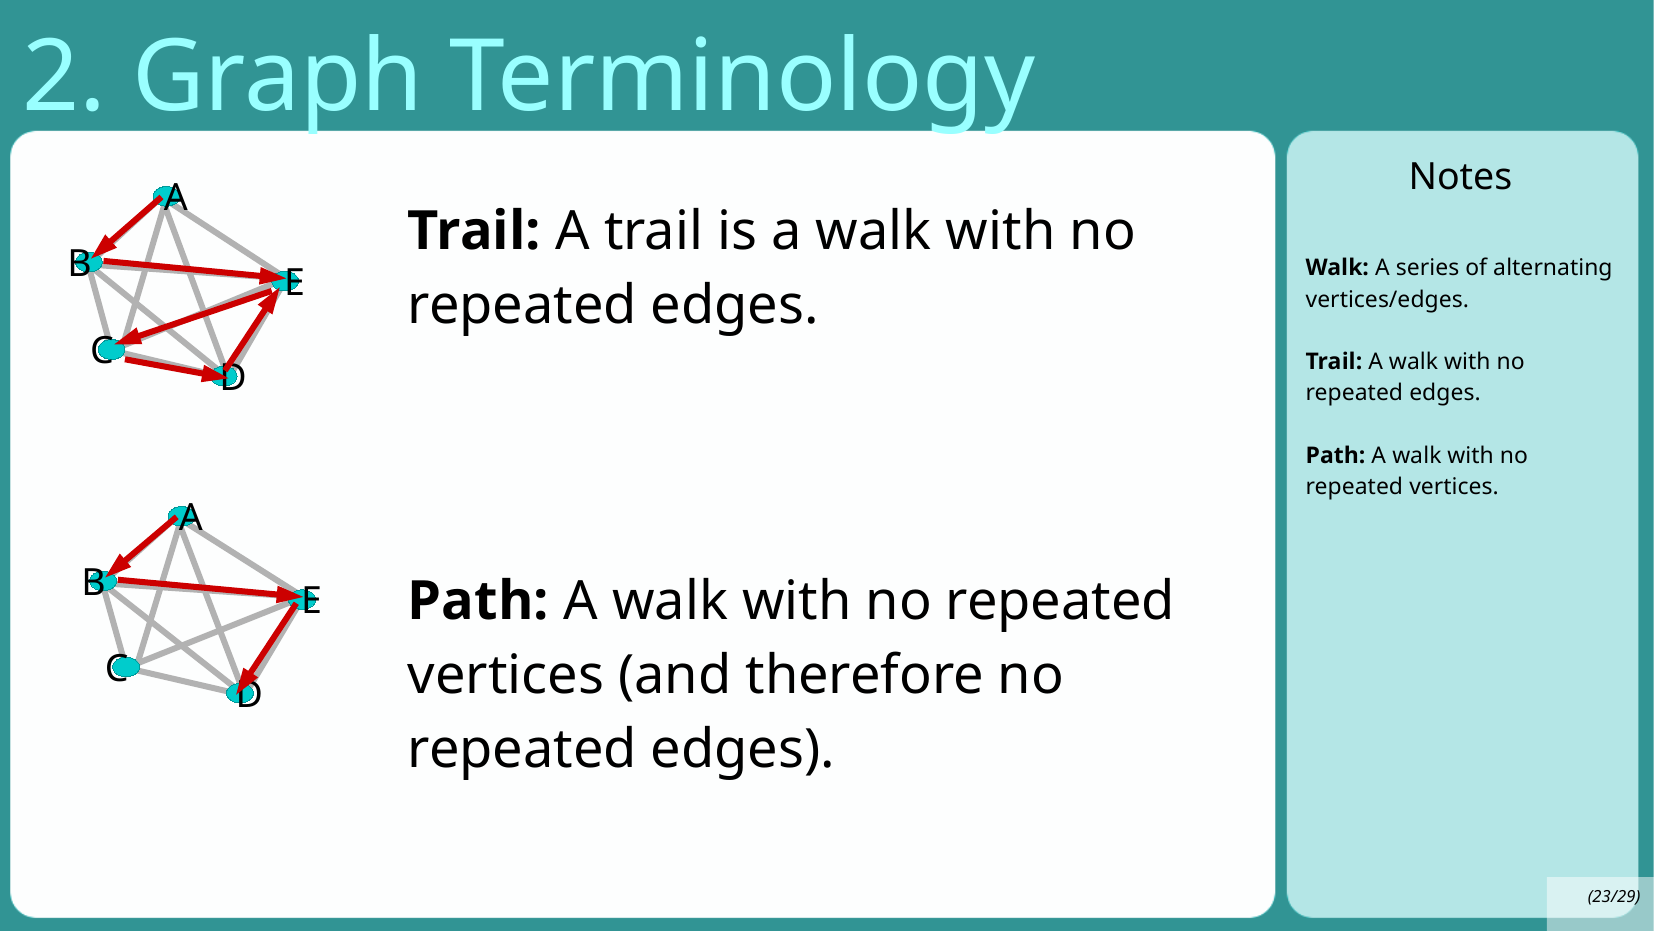

# 2. Graph Terminology
Notes
Walk: A series of alternating vertices/edges.
Trail: A walk with no repeated edges.
Path: A walk with no repeated vertices.
A
B
E
C
D
Trail: A trail is a walk with no repeated edges.
Path: A walk with no repeated vertices (and therefore no repeated edges).
A
B
E
C
D